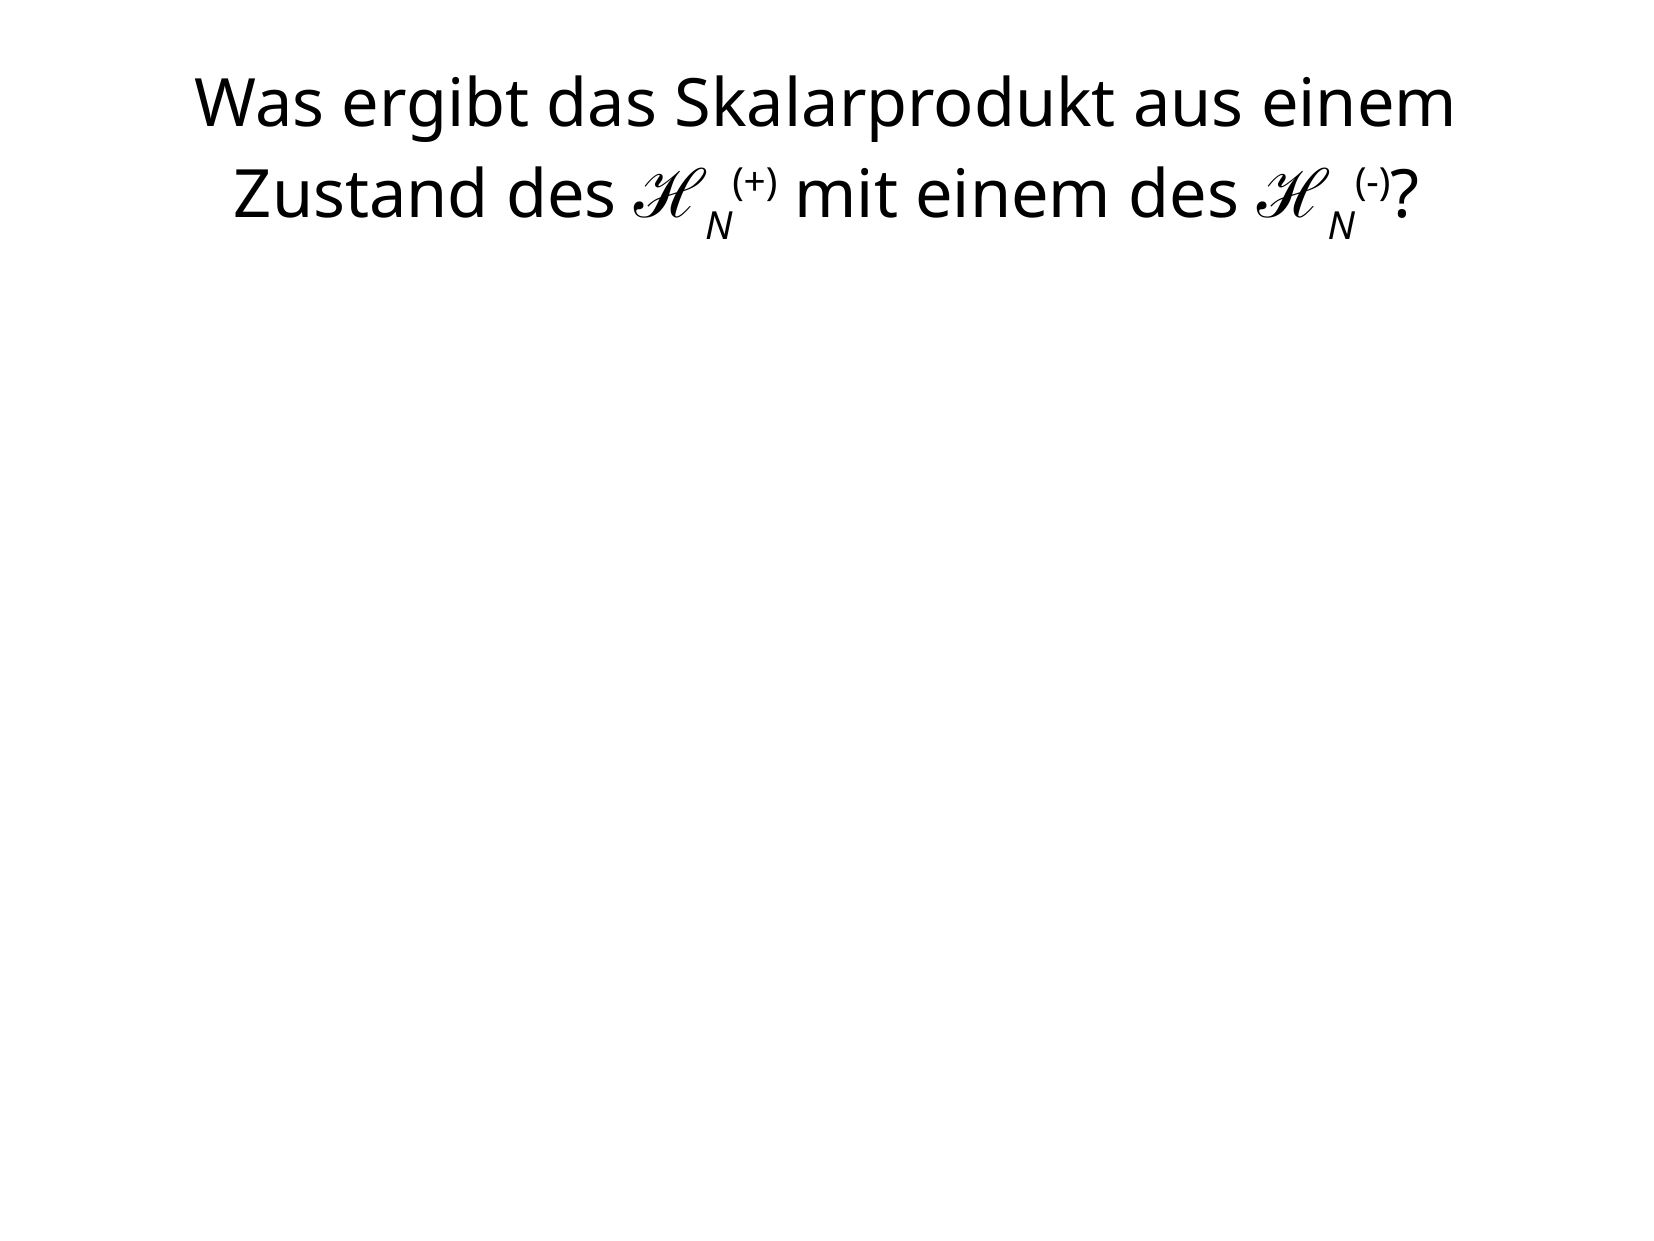

# Was ergibt das Skalarprodukt aus einem Zustand des ℋN(+) mit einem des ℋN(-)?